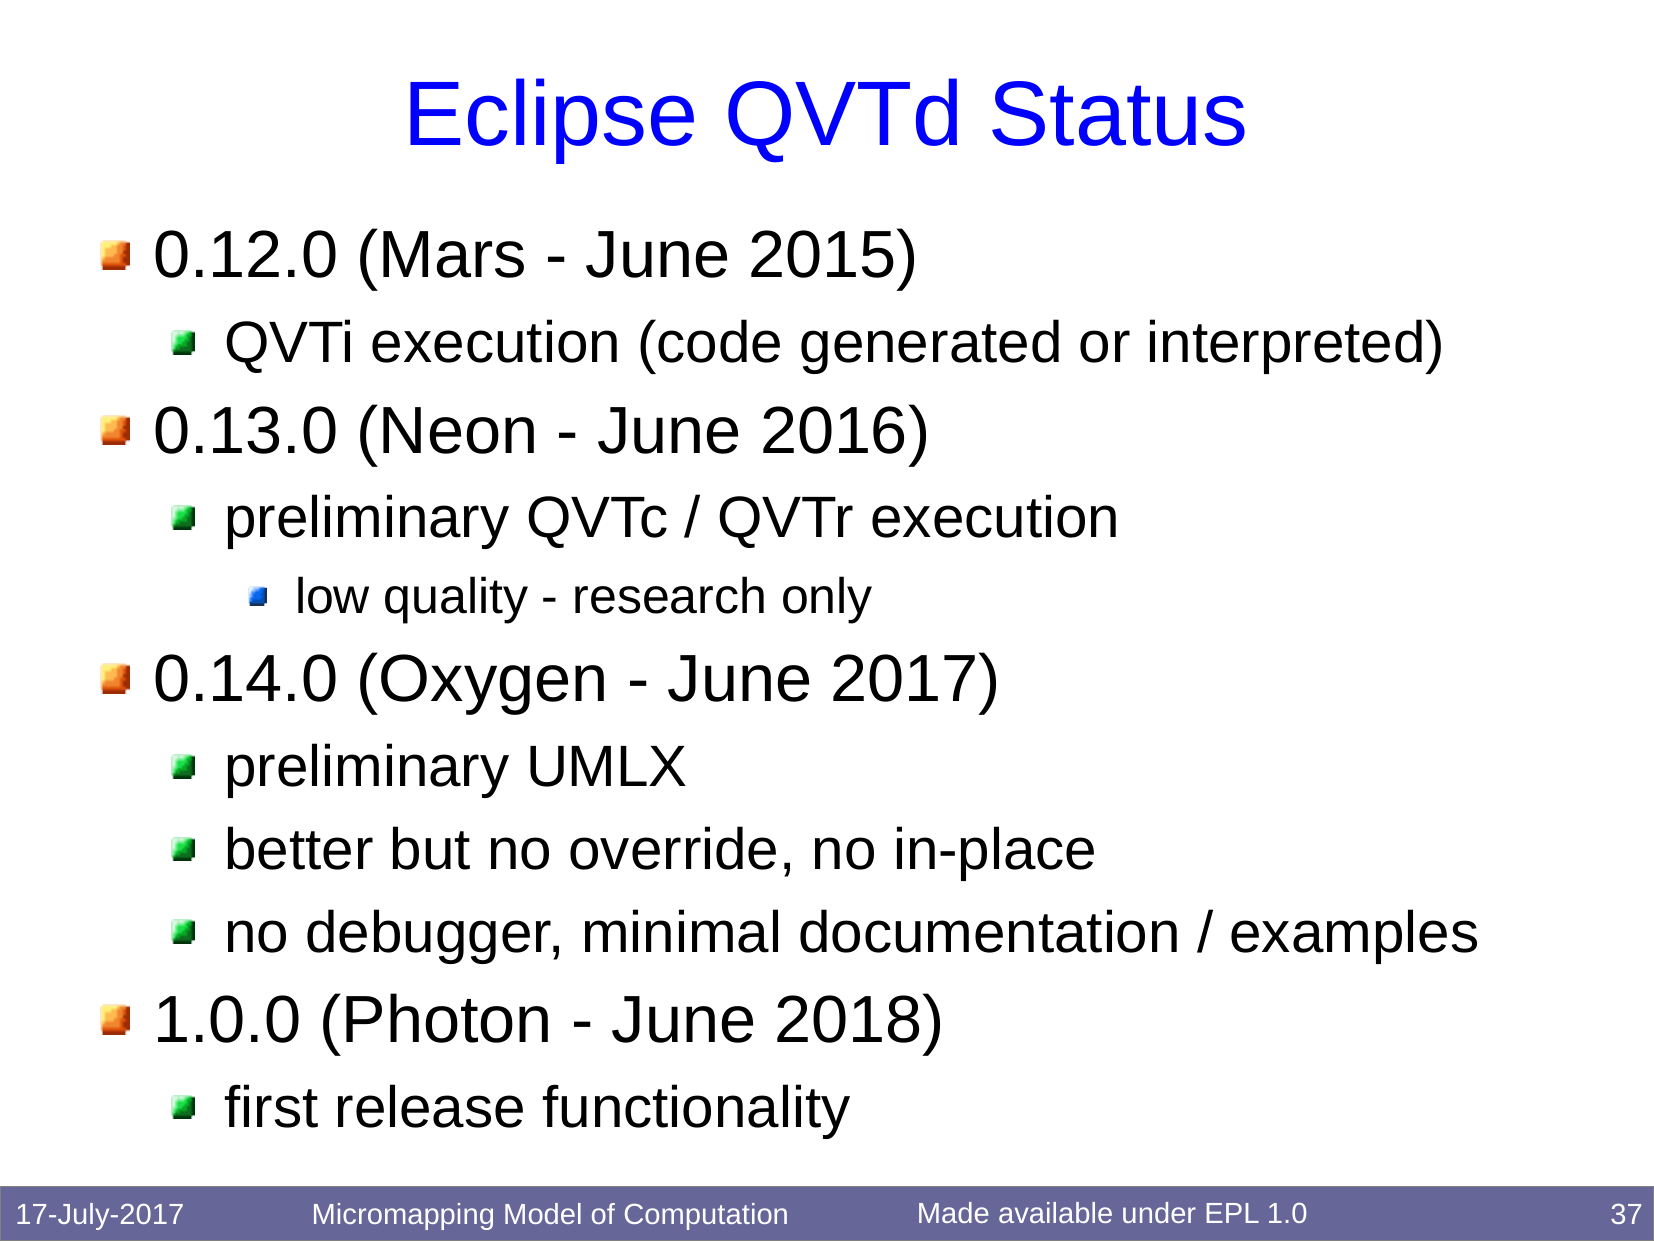

# Eclipse QVTd Status
0.12.0 (Mars - June 2015)
QVTi execution (code generated or interpreted)
0.13.0 (Neon - June 2016)
preliminary QVTc / QVTr execution
low quality - research only
0.14.0 (Oxygen - June 2017)
preliminary UMLX
better but no override, no in-place
no debugger, minimal documentation / examples
1.0.0 (Photon - June 2018)
first release functionality
17-July-2017
Micromapping Model of Computation
37